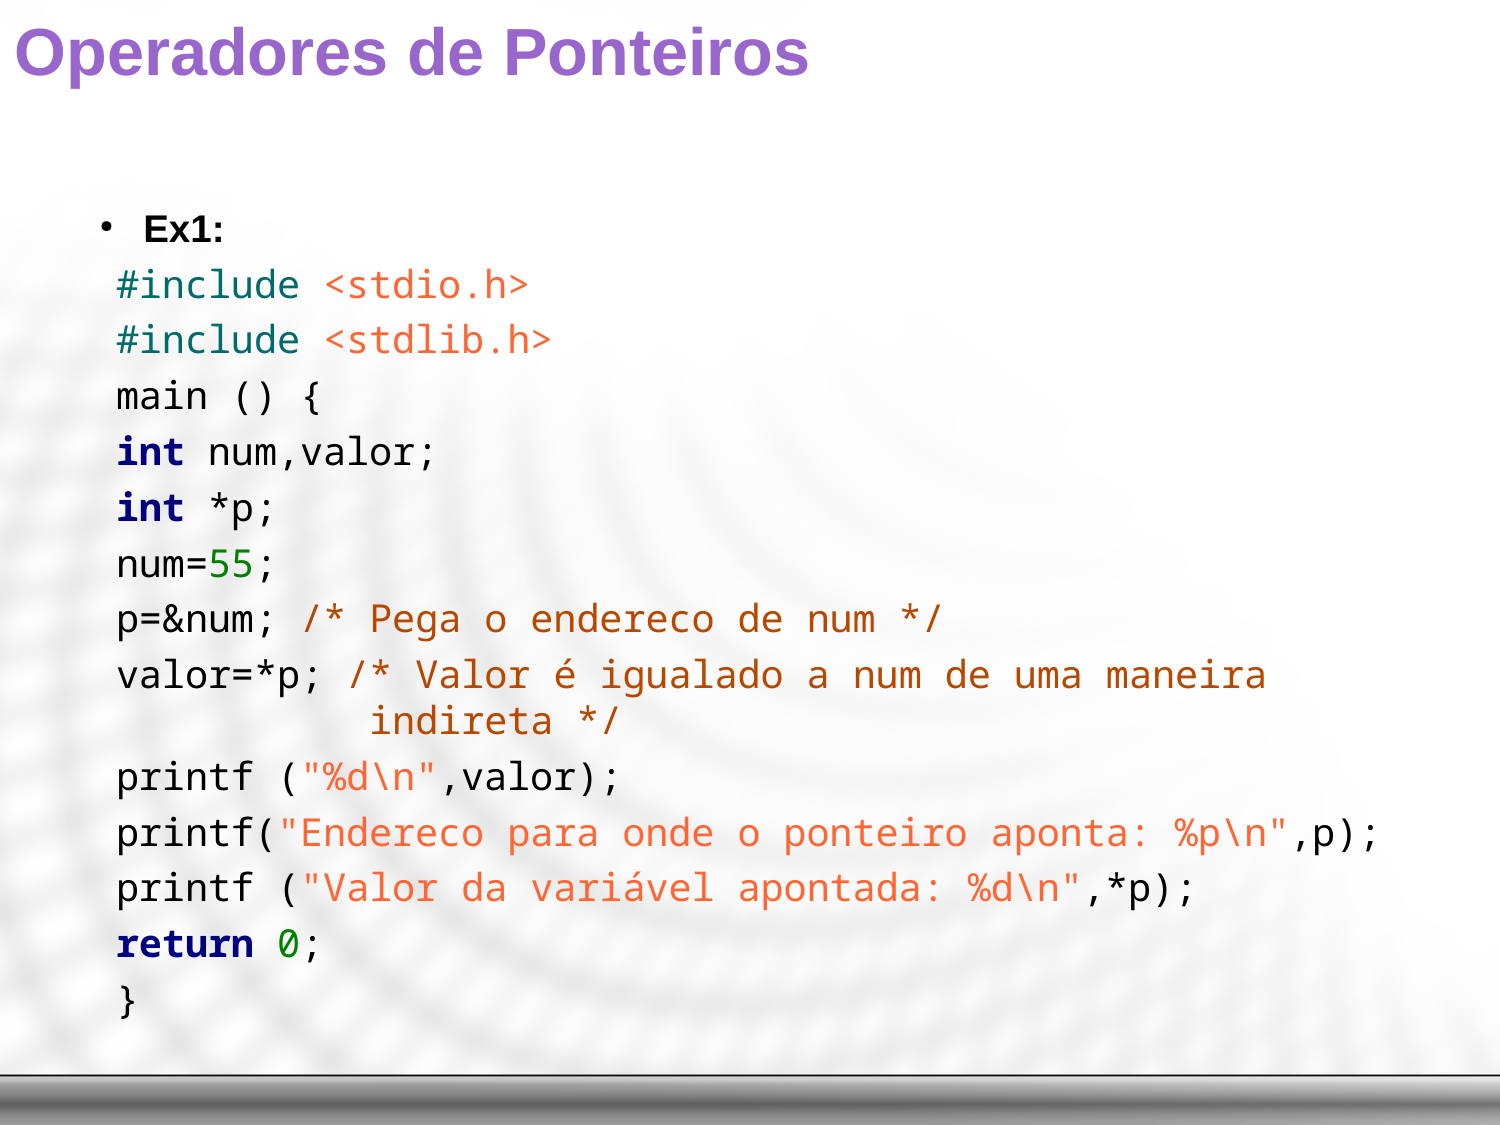

# Operadores de Ponteiros
Ex1:
#include <stdio.h>
#include <stdlib.h>
main () {
int num,valor;
int *p;
num=55;
p=&num; /* Pega o endereco de num */
valor=*p; /* Valor é igualado a num de uma maneira indireta */
printf ("%d\n",valor);
printf("Endereco para onde o ponteiro aponta: %p\n",p);
printf ("Valor da variável apontada: %d\n",*p);
return 0;
}